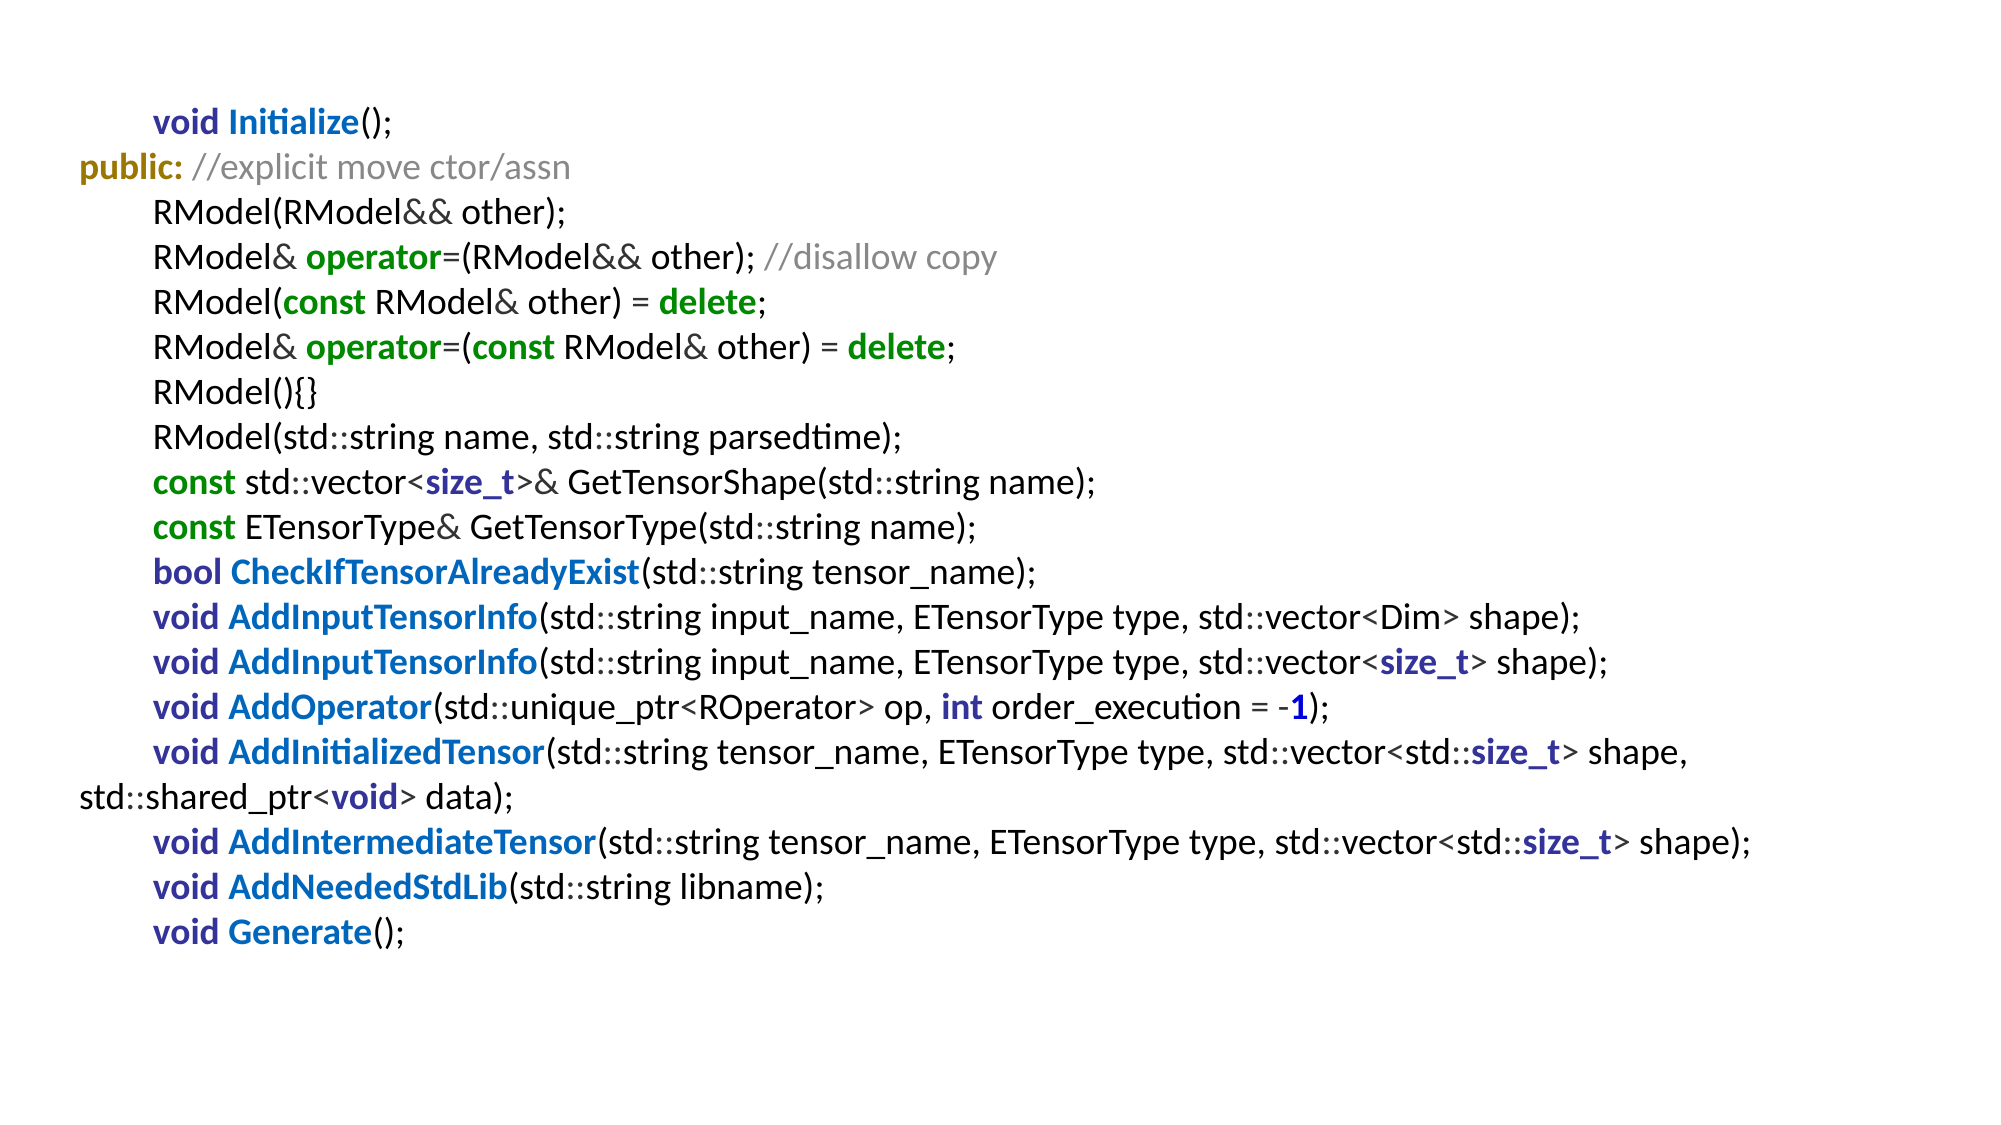

void Initialize();
public: //explicit move ctor/assn
	RModel(RModel&& other);
	RModel& operator=(RModel&& other); //disallow copy
	RModel(const RModel& other) = delete;
	RModel& operator=(const RModel& other) = delete;
	RModel(){}
	RModel(std::string name, std::string parsedtime);
	const std::vector<size_t>& GetTensorShape(std::string name);
	const ETensorType& GetTensorType(std::string name);
	bool CheckIfTensorAlreadyExist(std::string tensor_name);
	void AddInputTensorInfo(std::string input_name, ETensorType type, std::vector<Dim> shape);
	void AddInputTensorInfo(std::string input_name, ETensorType type, std::vector<size_t> shape);
	void AddOperator(std::unique_ptr<ROperator> op, int order_execution = -1);
	void AddInitializedTensor(std::string tensor_name, ETensorType type, std::vector<std::size_t> shape, std::shared_ptr<void> data);
	void AddIntermediateTensor(std::string tensor_name, ETensorType type, std::vector<std::size_t> shape);
	void AddNeededStdLib(std::string libname);
	void Generate();